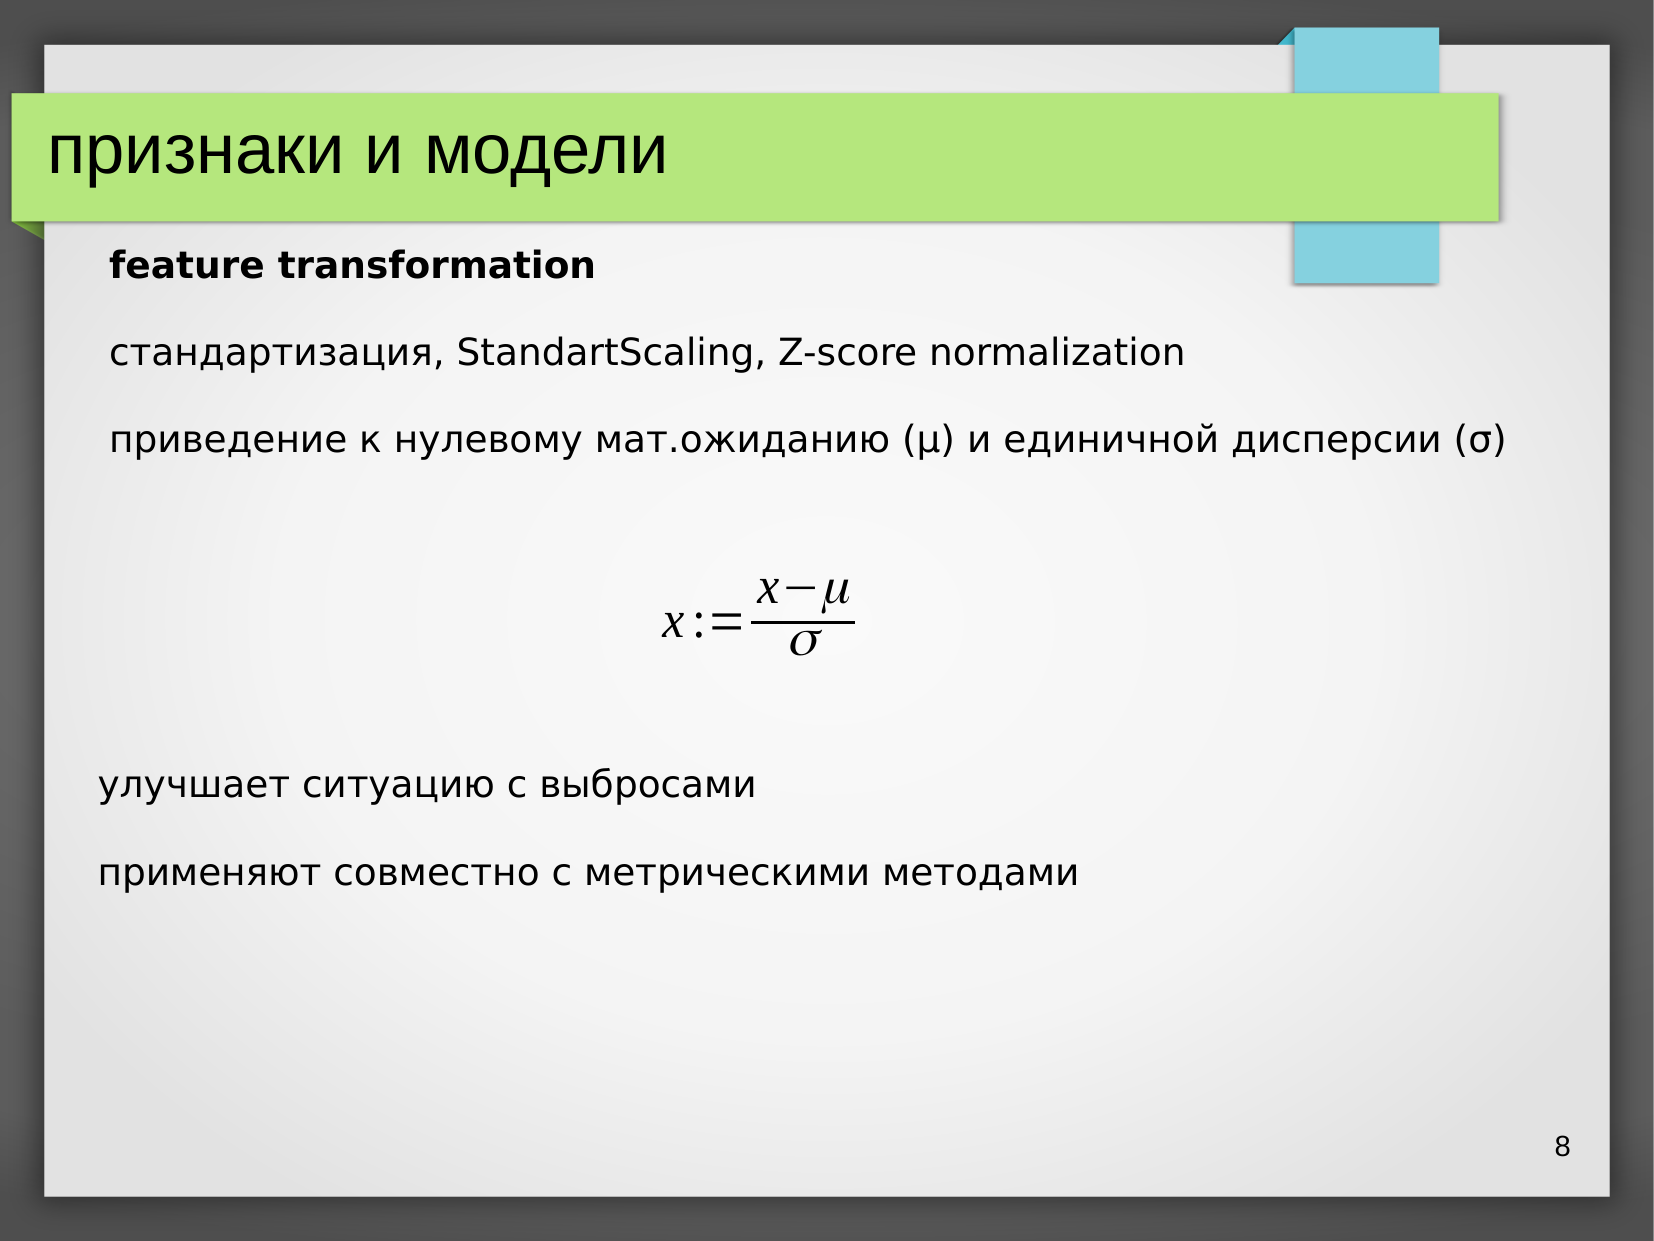

# признаки и модели
feature transformation
стандартизация, StandartScaling, Z-score normalization
приведение к нулевому мат.ожиданию (μ) и единичной дисперсии (σ)
улучшает ситуацию с выбросами
применяют совместно с метрическими методами
8